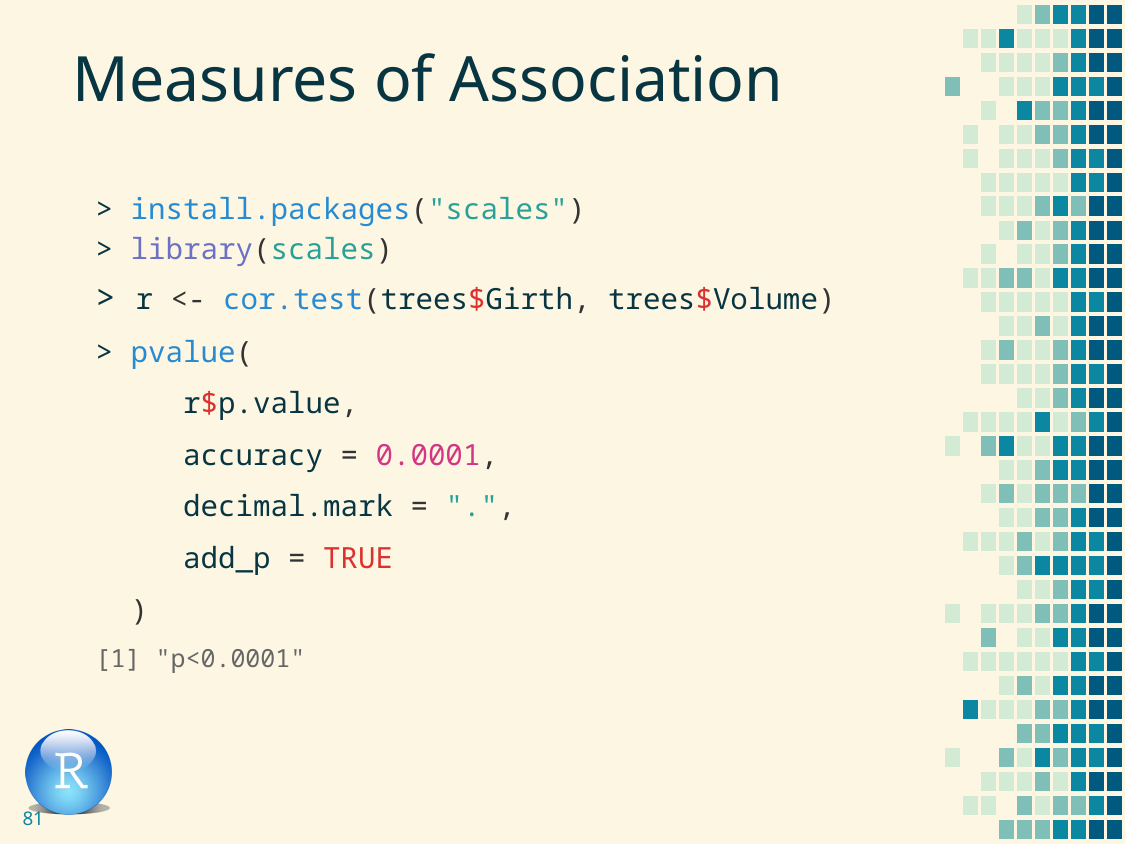

Measures of Association
> install.packages("scales")
> library(scales)
> r <- cor.test(trees$Girth, trees$Volume)
> pvalue(
 r$p.value,
 accuracy = 0.0001,
 decimal.mark = ".",
 add_p = TRUE
 )
[1] "p<0.0001"